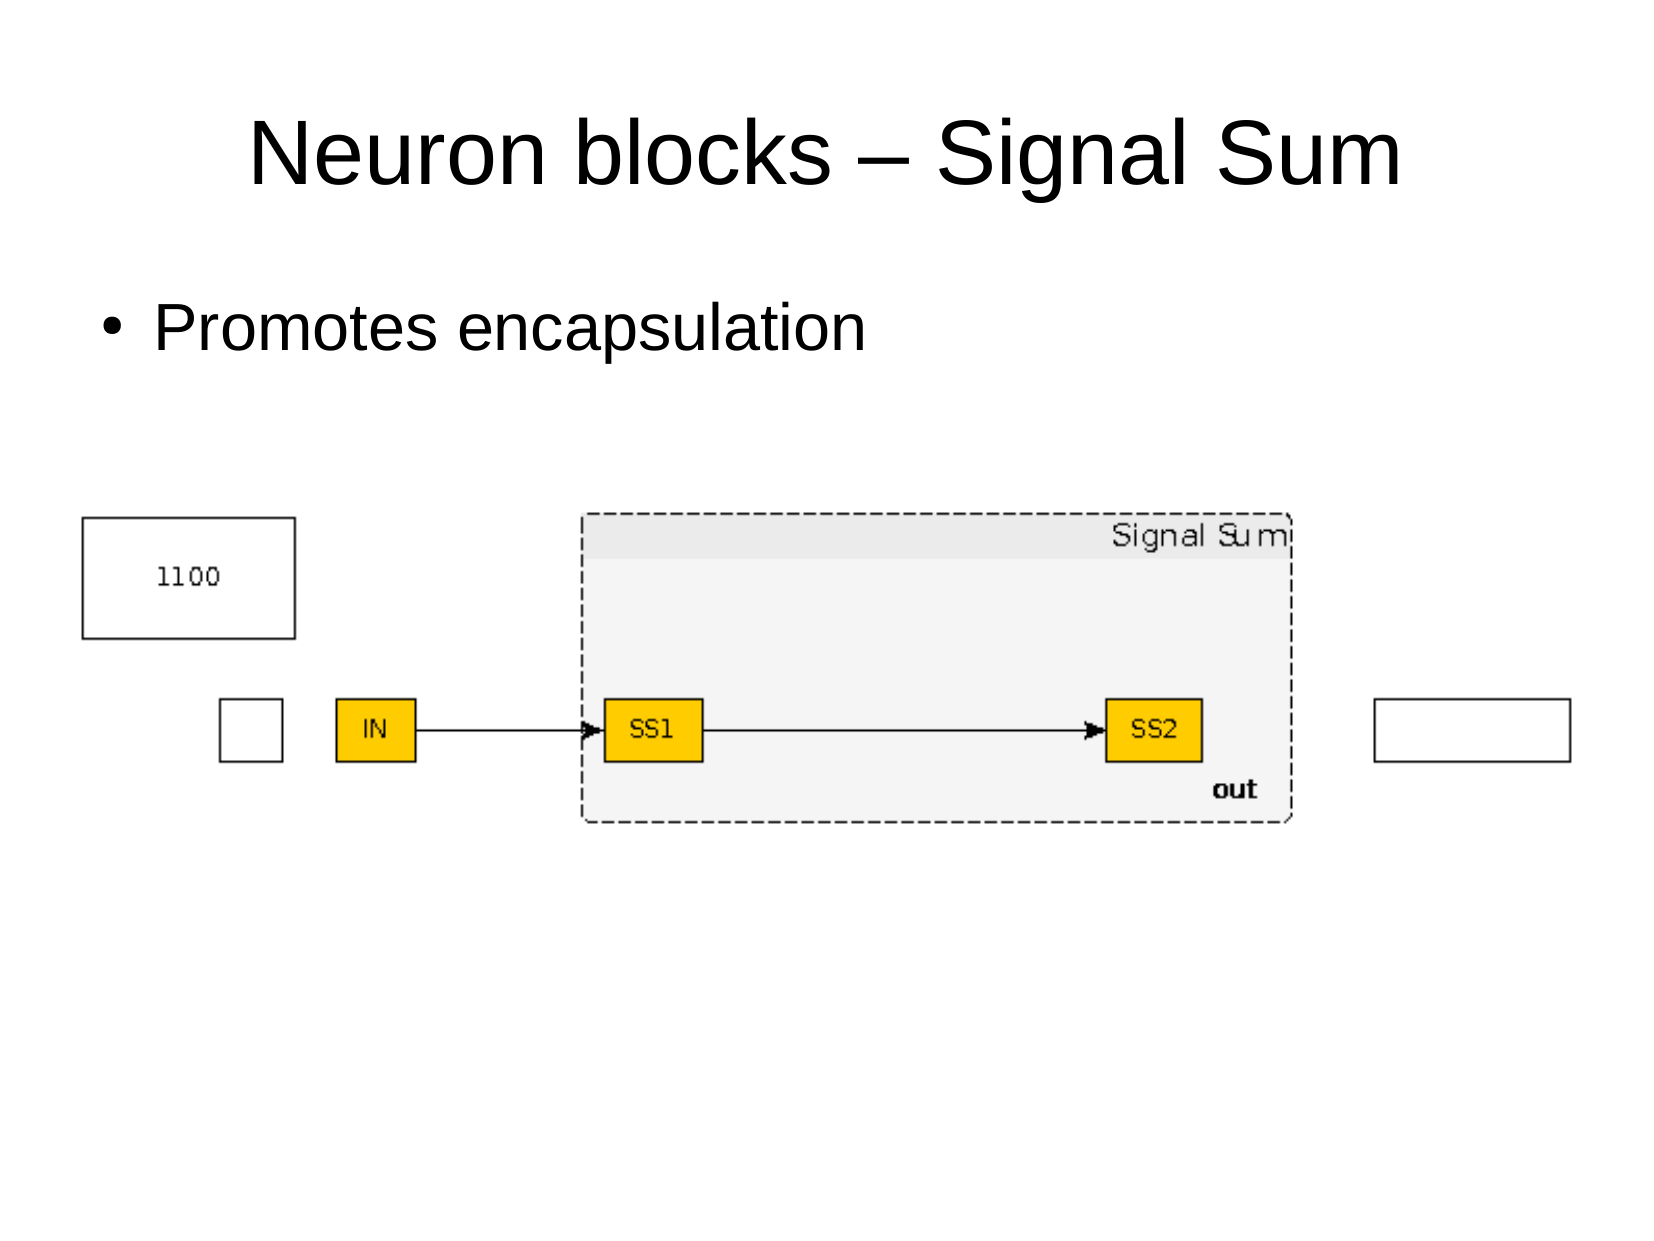

# Neuron blocks – Signal Sum
Promotes encapsulation